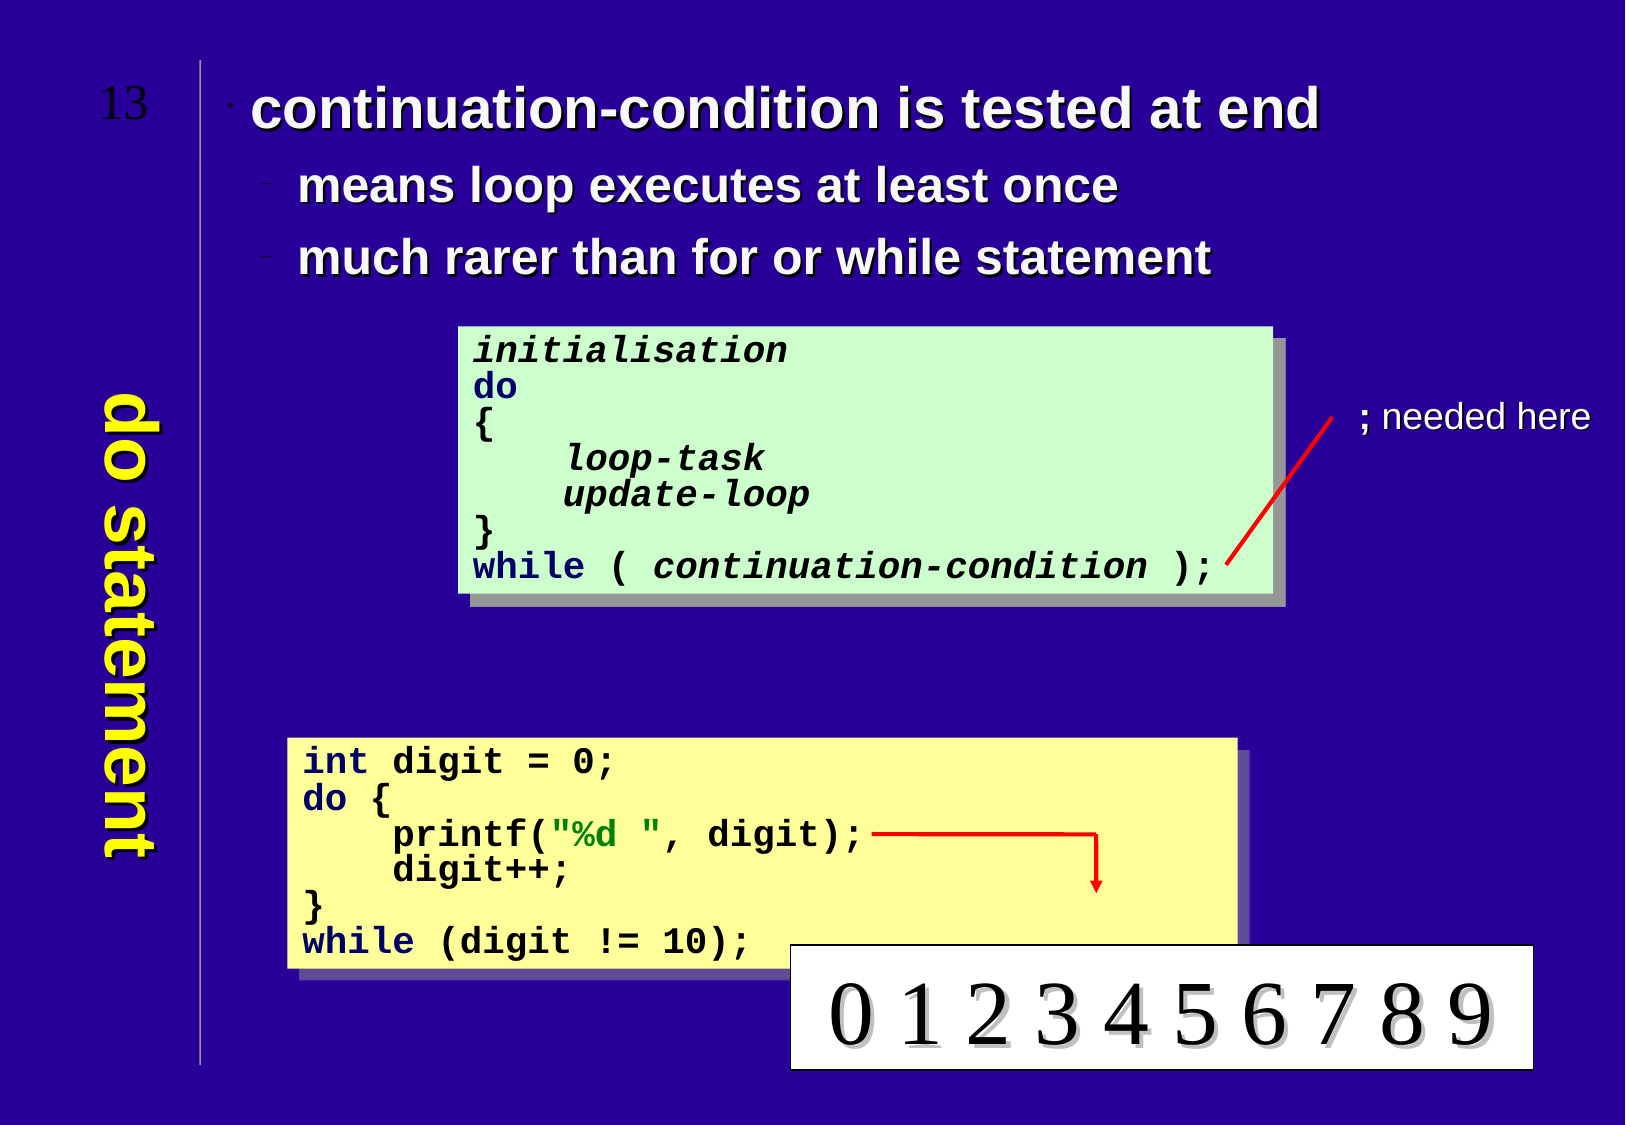

13
 continuation-condition is tested at end
means loop executes at least once
much rarer than for or while statement
# do statement
initialisation
do
{
 loop-task
 update-loop
}
while ( continuation-condition );
; needed here
int digit = 0;
do {
 printf("%d ", digit);
 digit++;
}
while (digit != 10);
 0 1 2 3 4 5 6 7 8 9